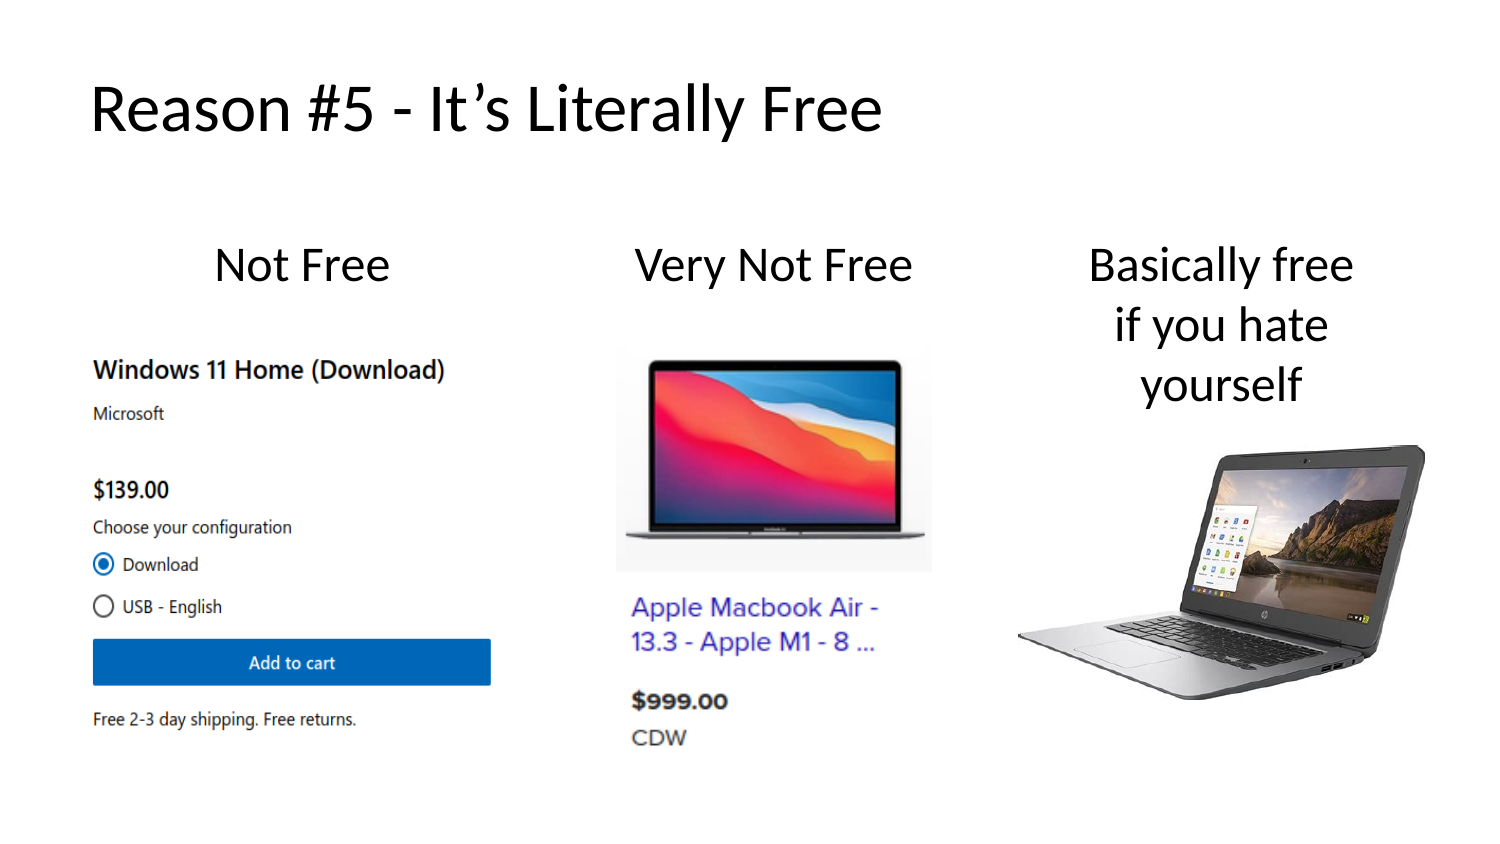

Reason #5 - It’s Literally Free
Not Free
Very Not Free
Basically free if you hate yourself